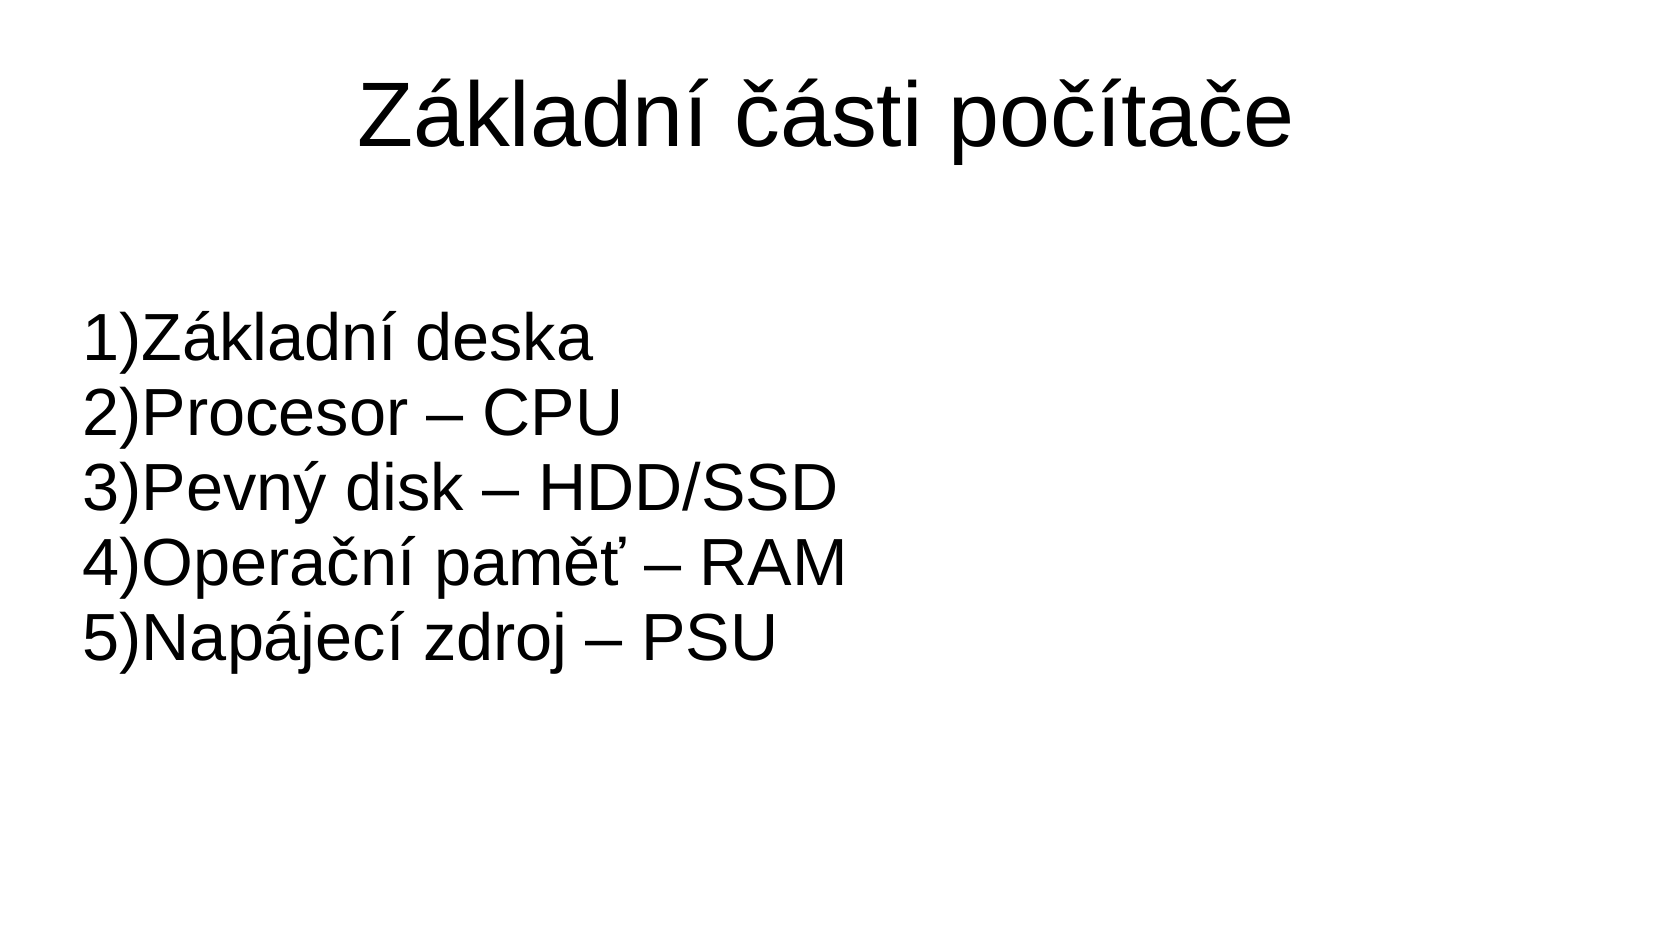

# Základní části počítače
Základní deska
Procesor – CPU
Pevný disk – HDD/SSD
Operační paměť – RAM
Napájecí zdroj – PSU